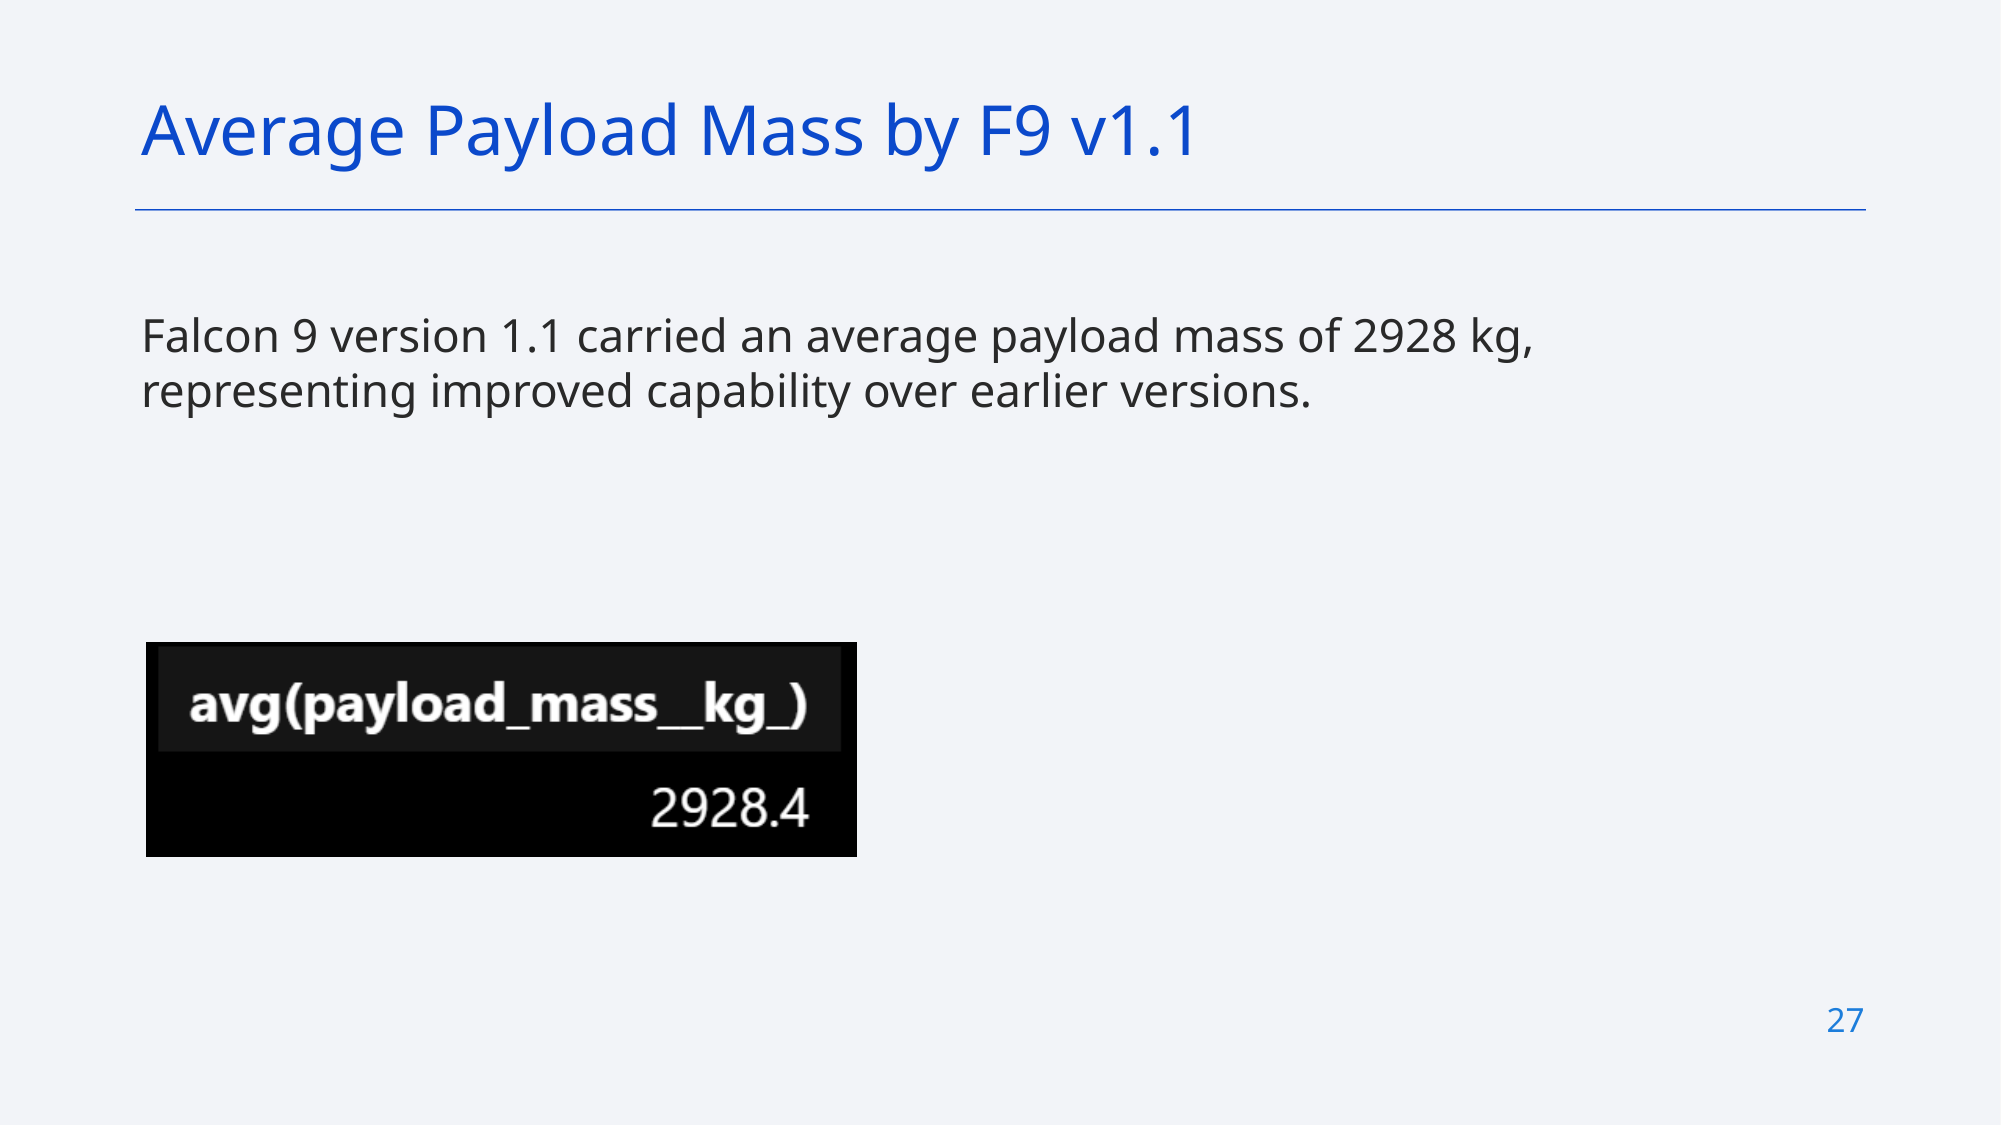

Average Payload Mass by F9 v1.1
# Falcon 9 version 1.1 carried an average payload mass of 2928 kg, representing improved capability over earlier versions.
27